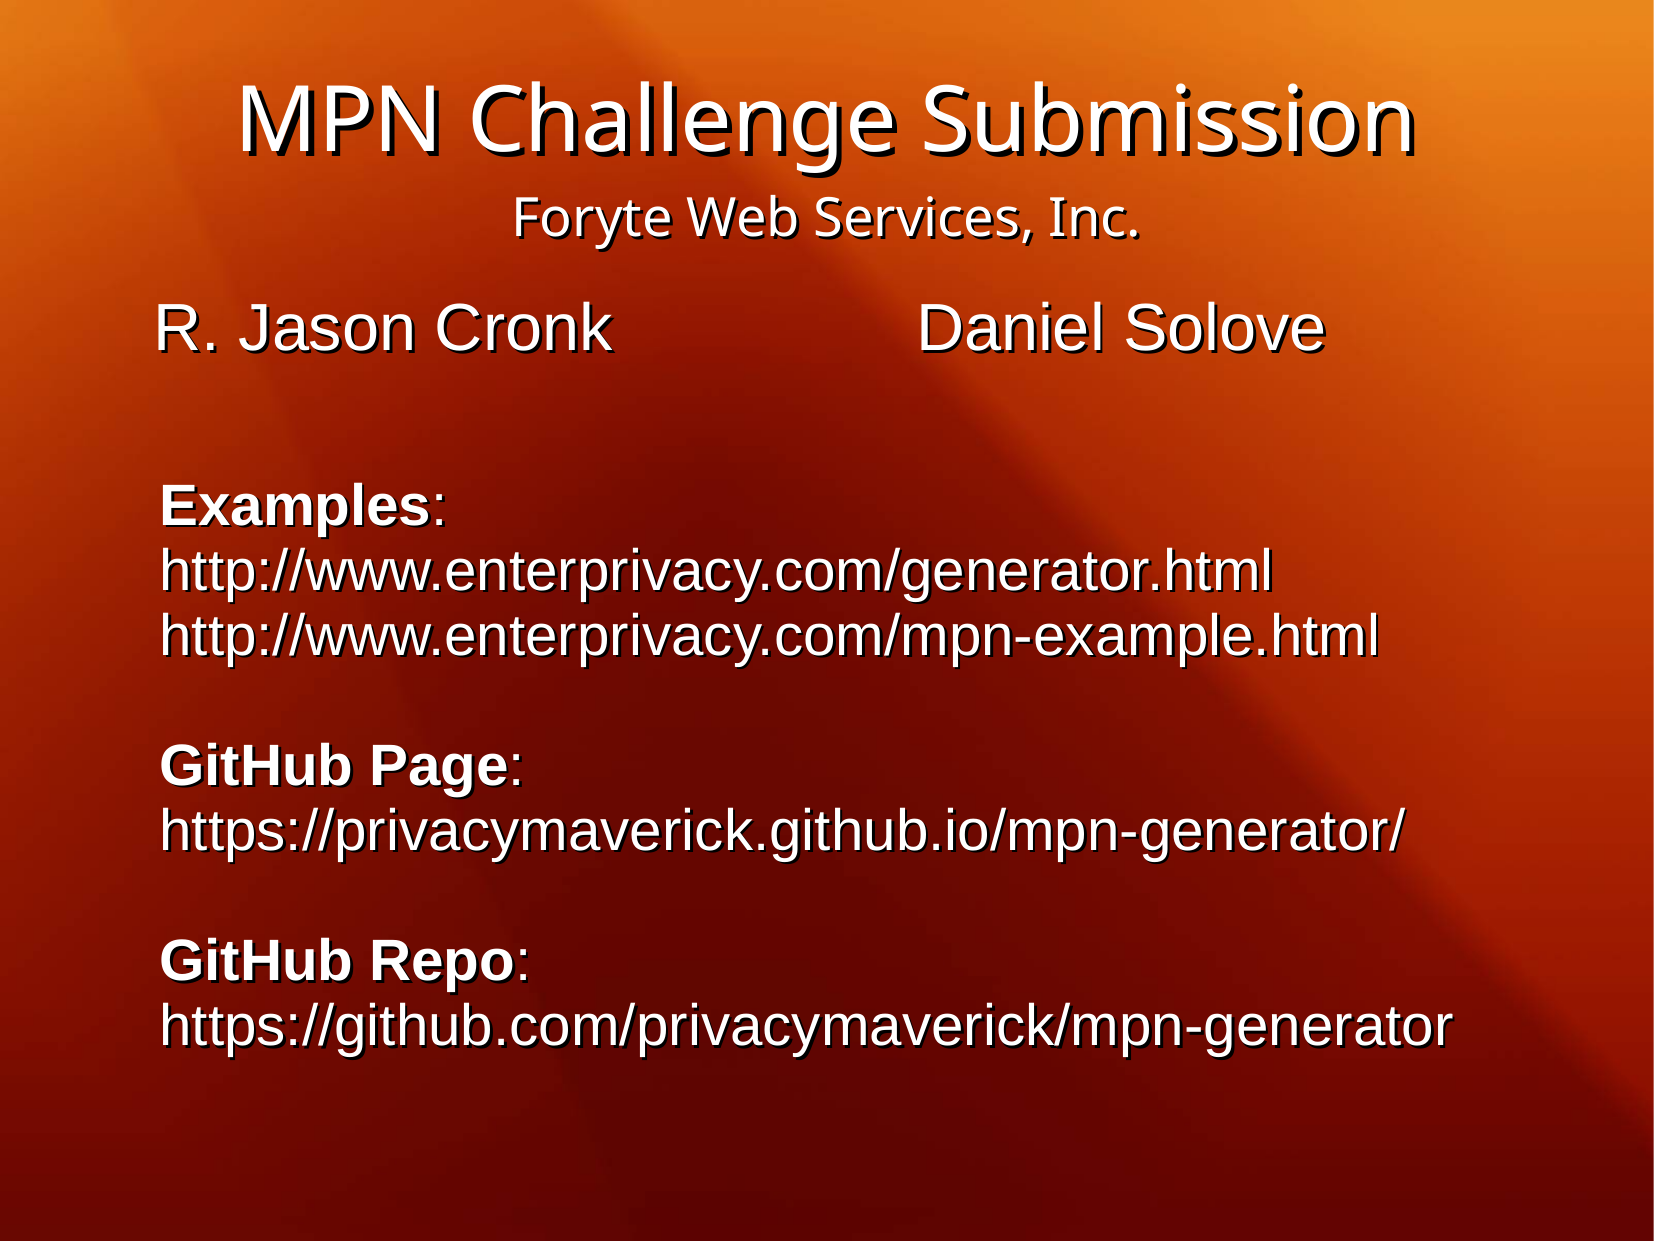

# MPN Challenge Submission Foryte Web Services, Inc.
R. Jason Cronk
Daniel Solove
Examples:
http://www.enterprivacy.com/generator.html
http://www.enterprivacy.com/mpn-example.html
GitHub Page:
https://privacymaverick.github.io/mpn-generator/
GitHub Repo: https://github.com/privacymaverick/mpn-generator